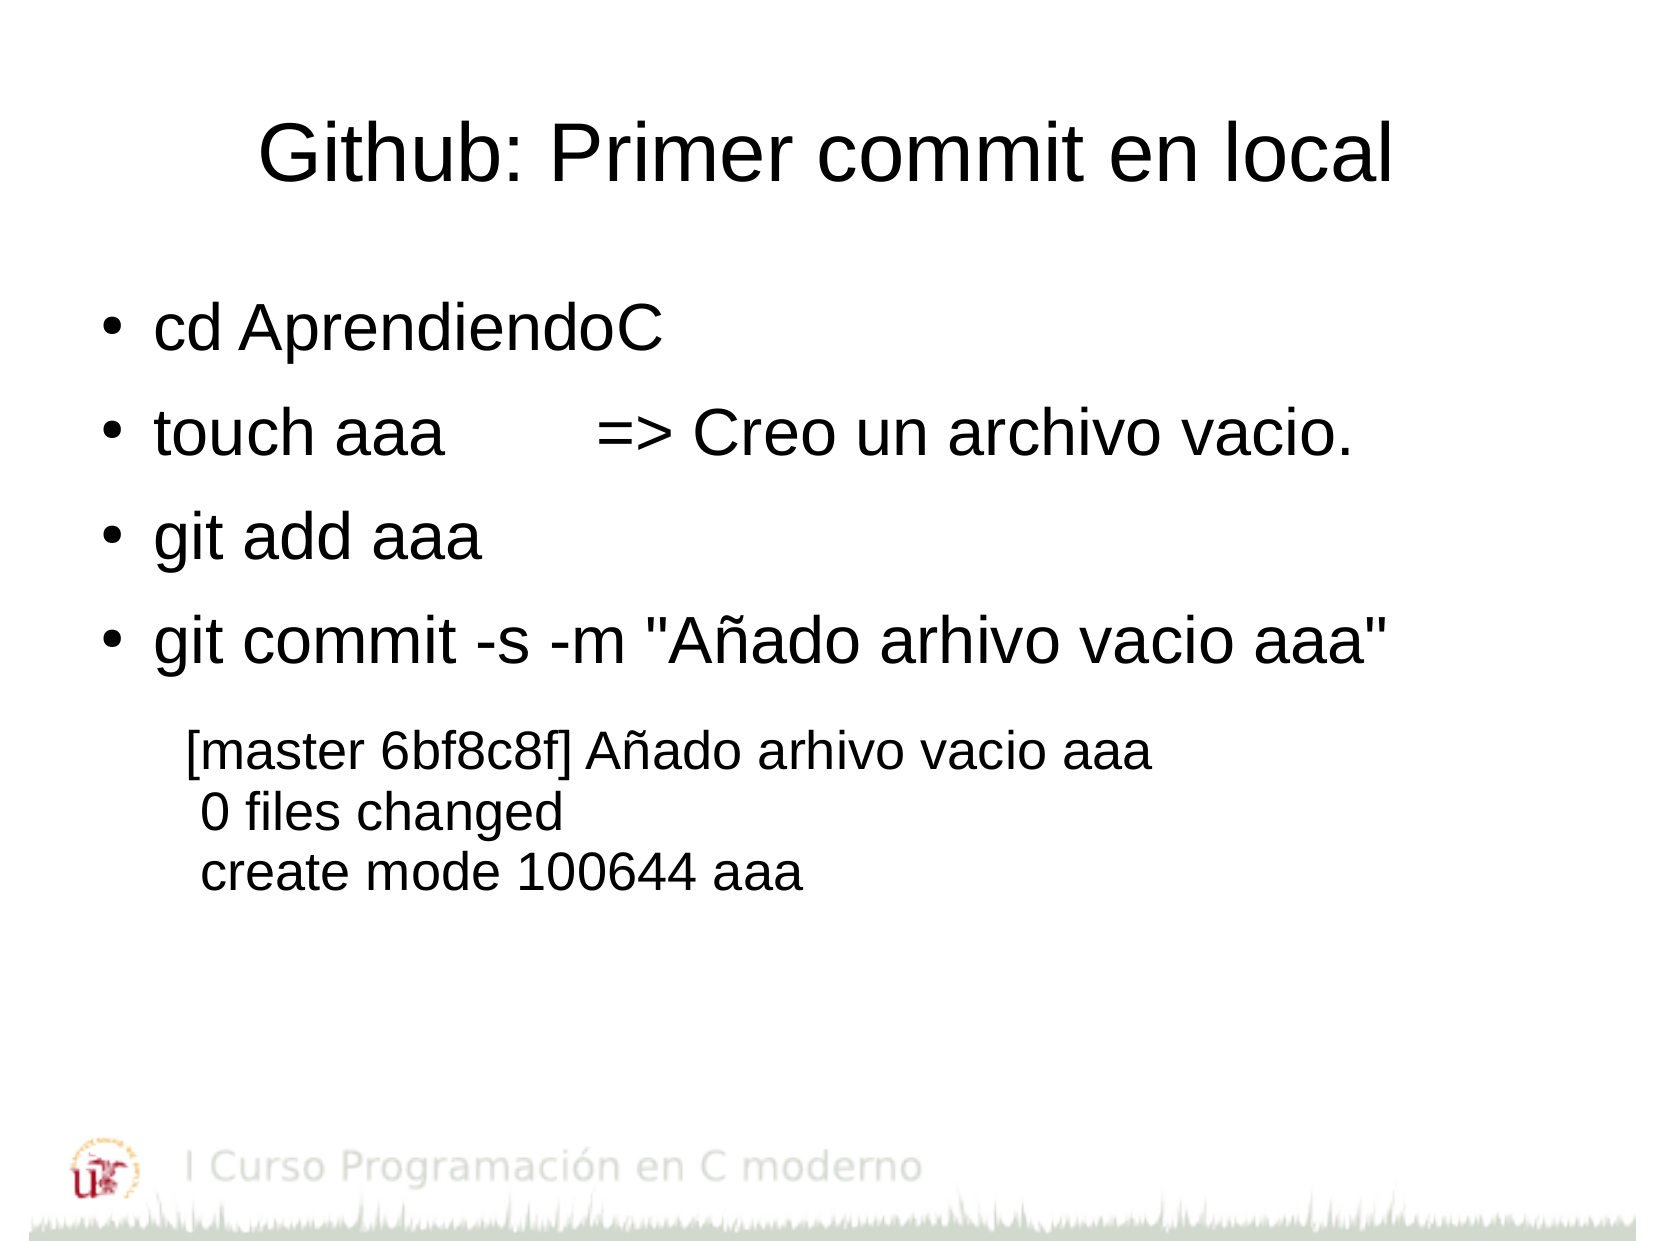

# Github: Primer commit en local
cd AprendiendoC
touch aaa 		=> Creo un archivo vacio.
git add aaa
git commit -s -m "Añado arhivo vacio aaa"
[master 6bf8c8f] Añado arhivo vacio aaa
 0 files changed
 create mode 100644 aaa